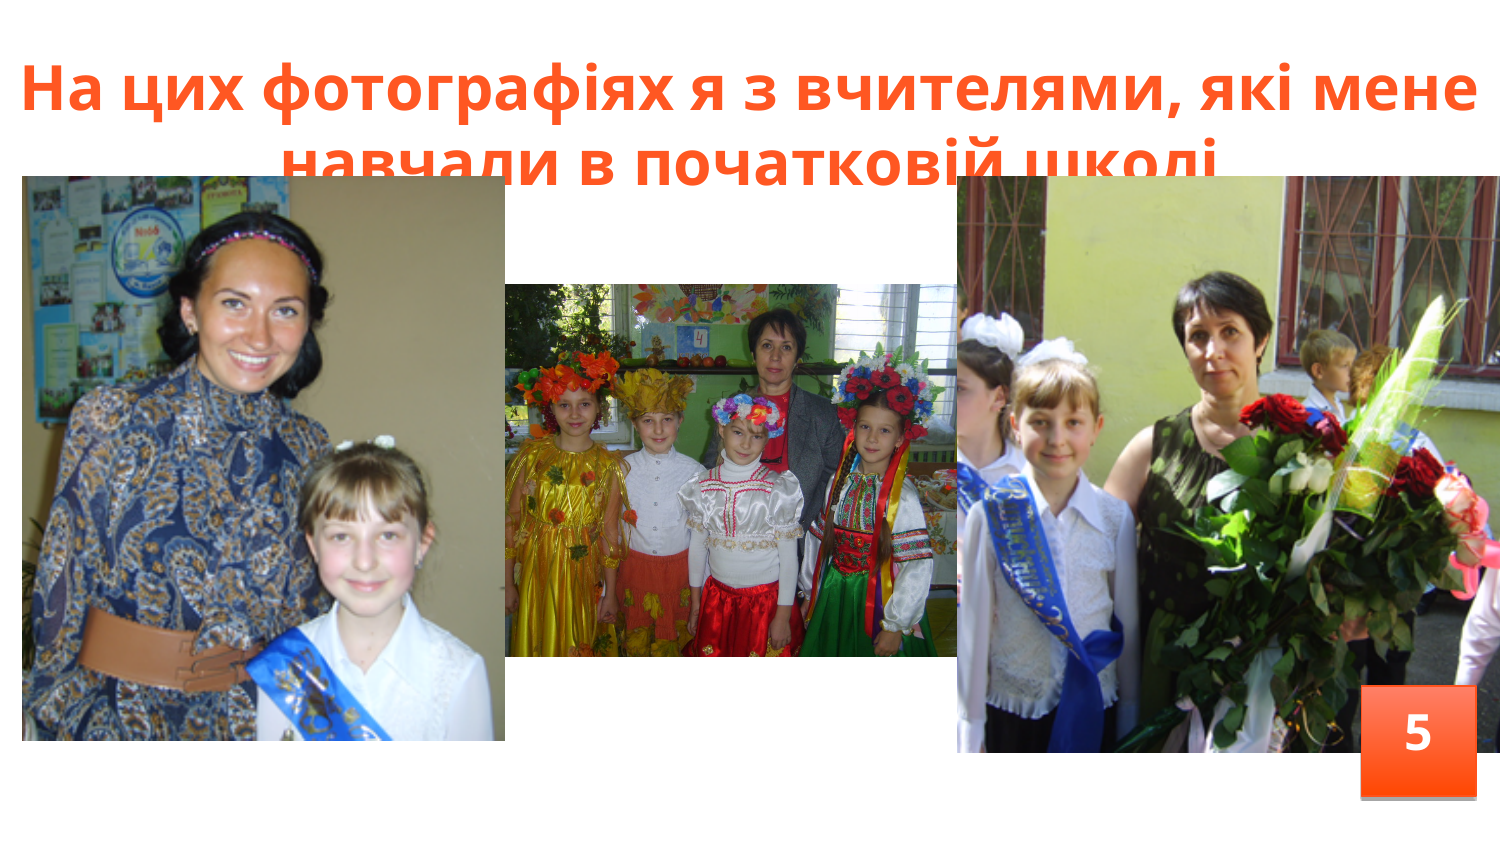

# На цих фотографіях я з вчителями, які мене навчали в початковій школі
5